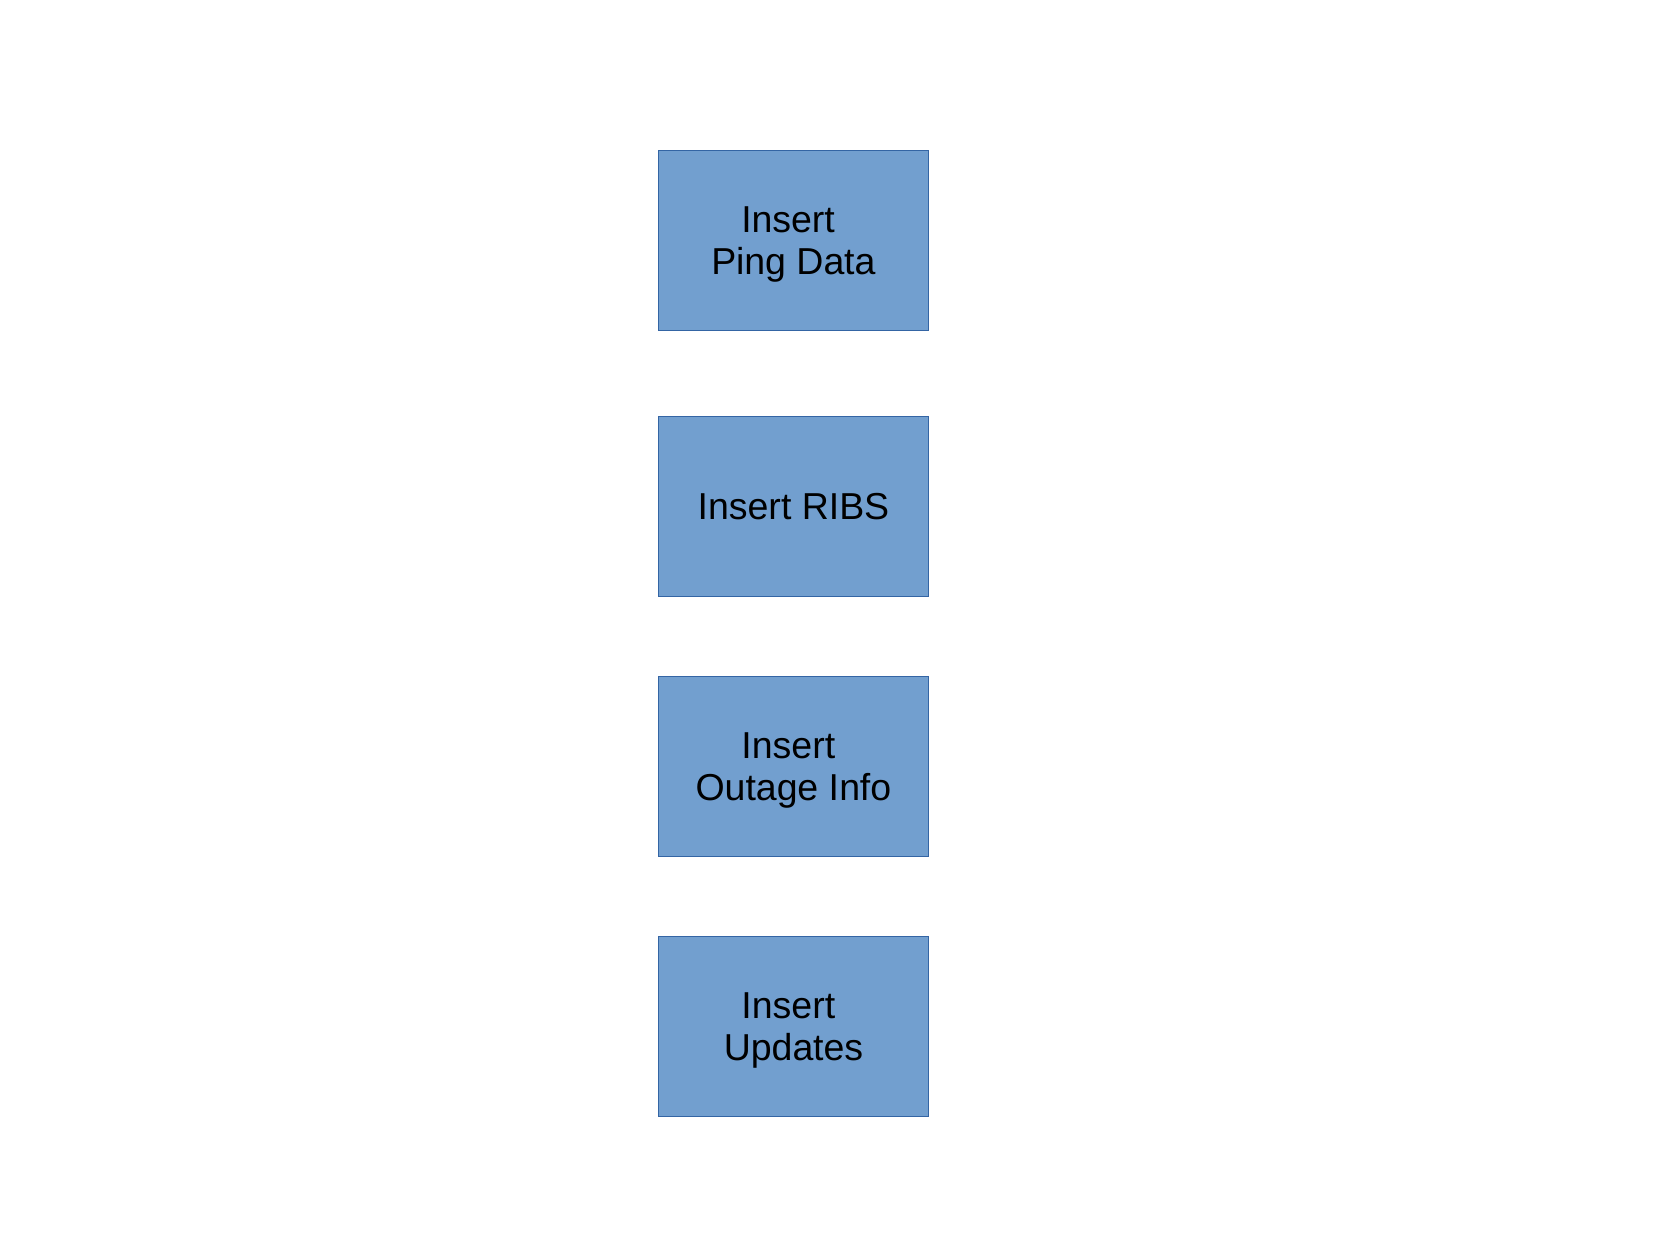

Insert
Ping Data
Insert RIBS
Insert
Outage Info
Insert
Updates